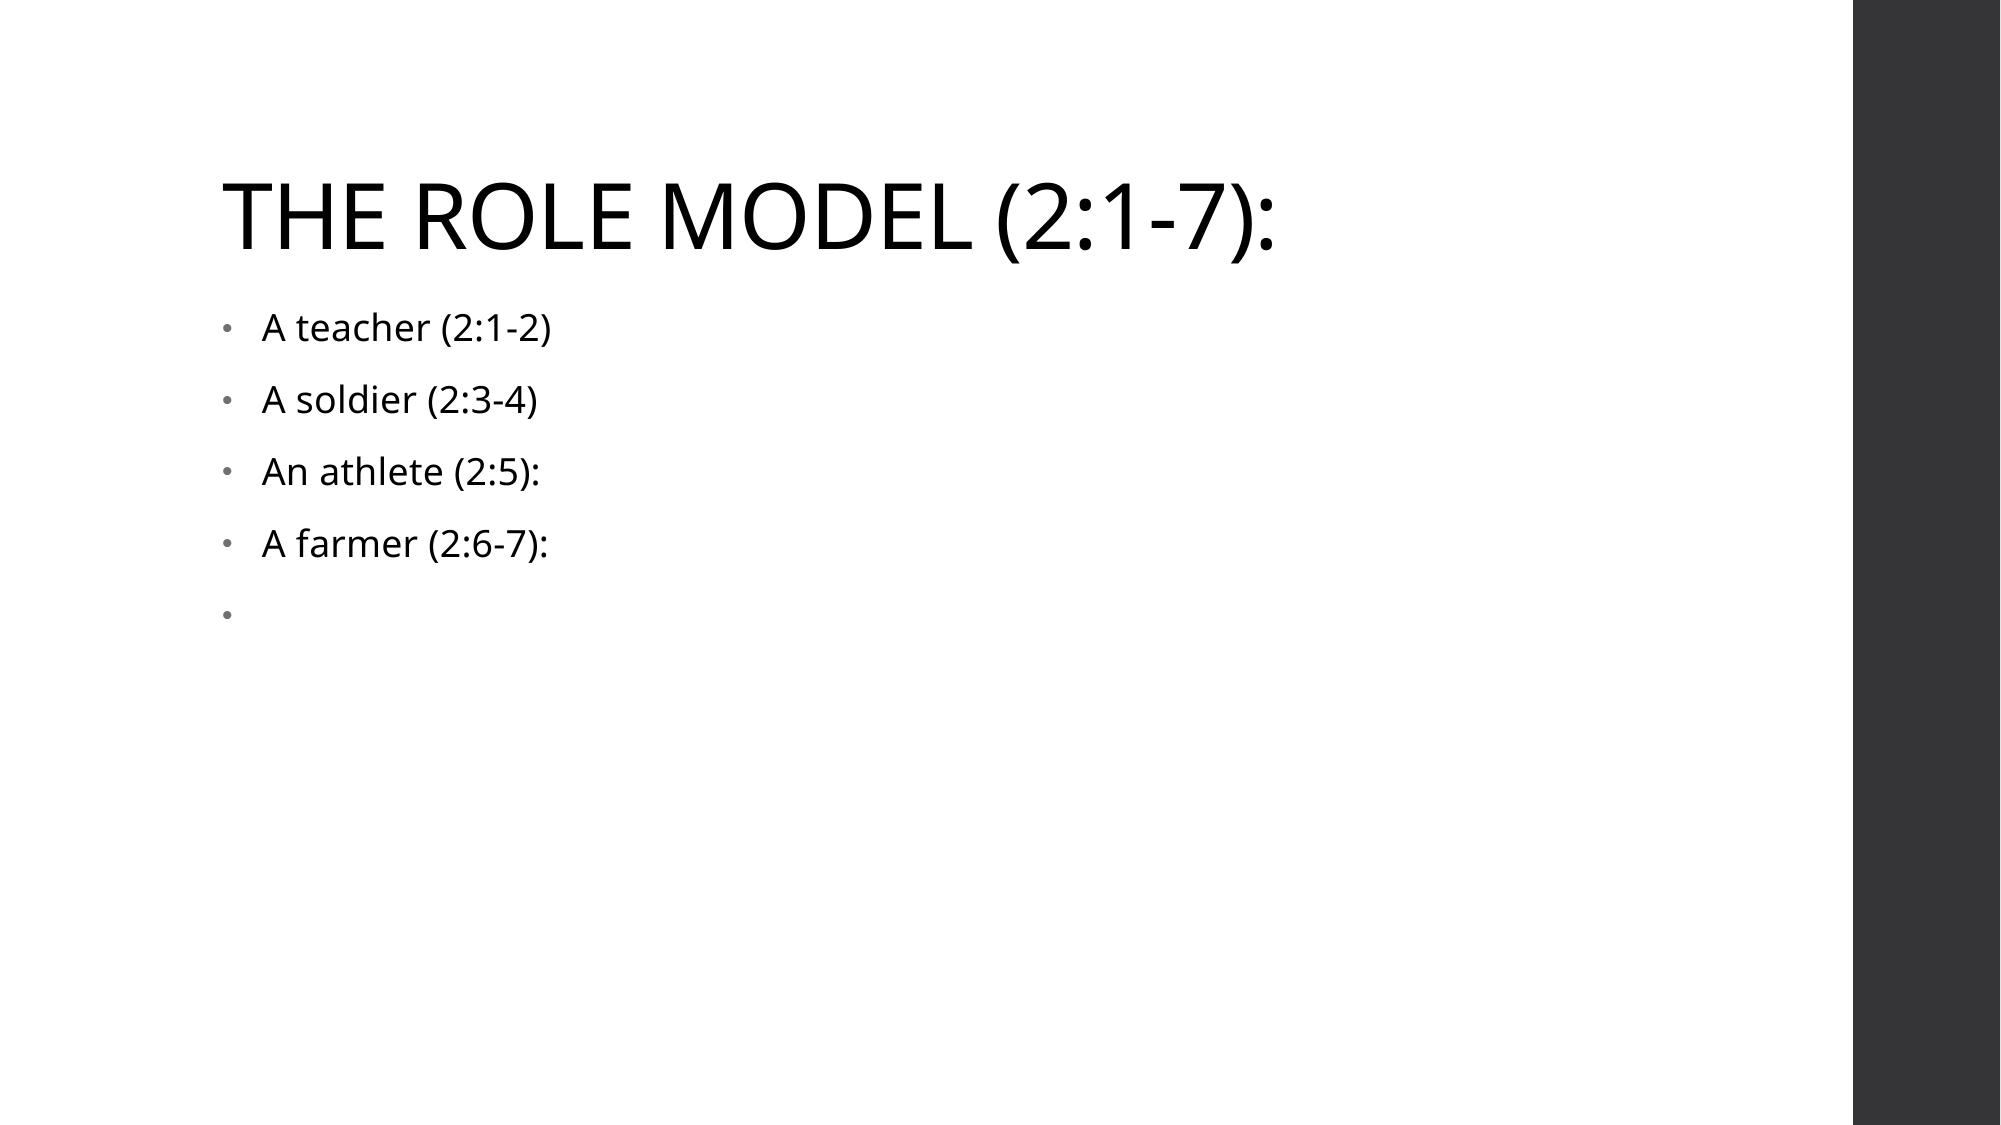

# THE ROLE MODEL (2:1-7):
 A teacher (2:1-2)
 A soldier (2:3-4)
 An athlete (2:5):
 A farmer (2:6-7):